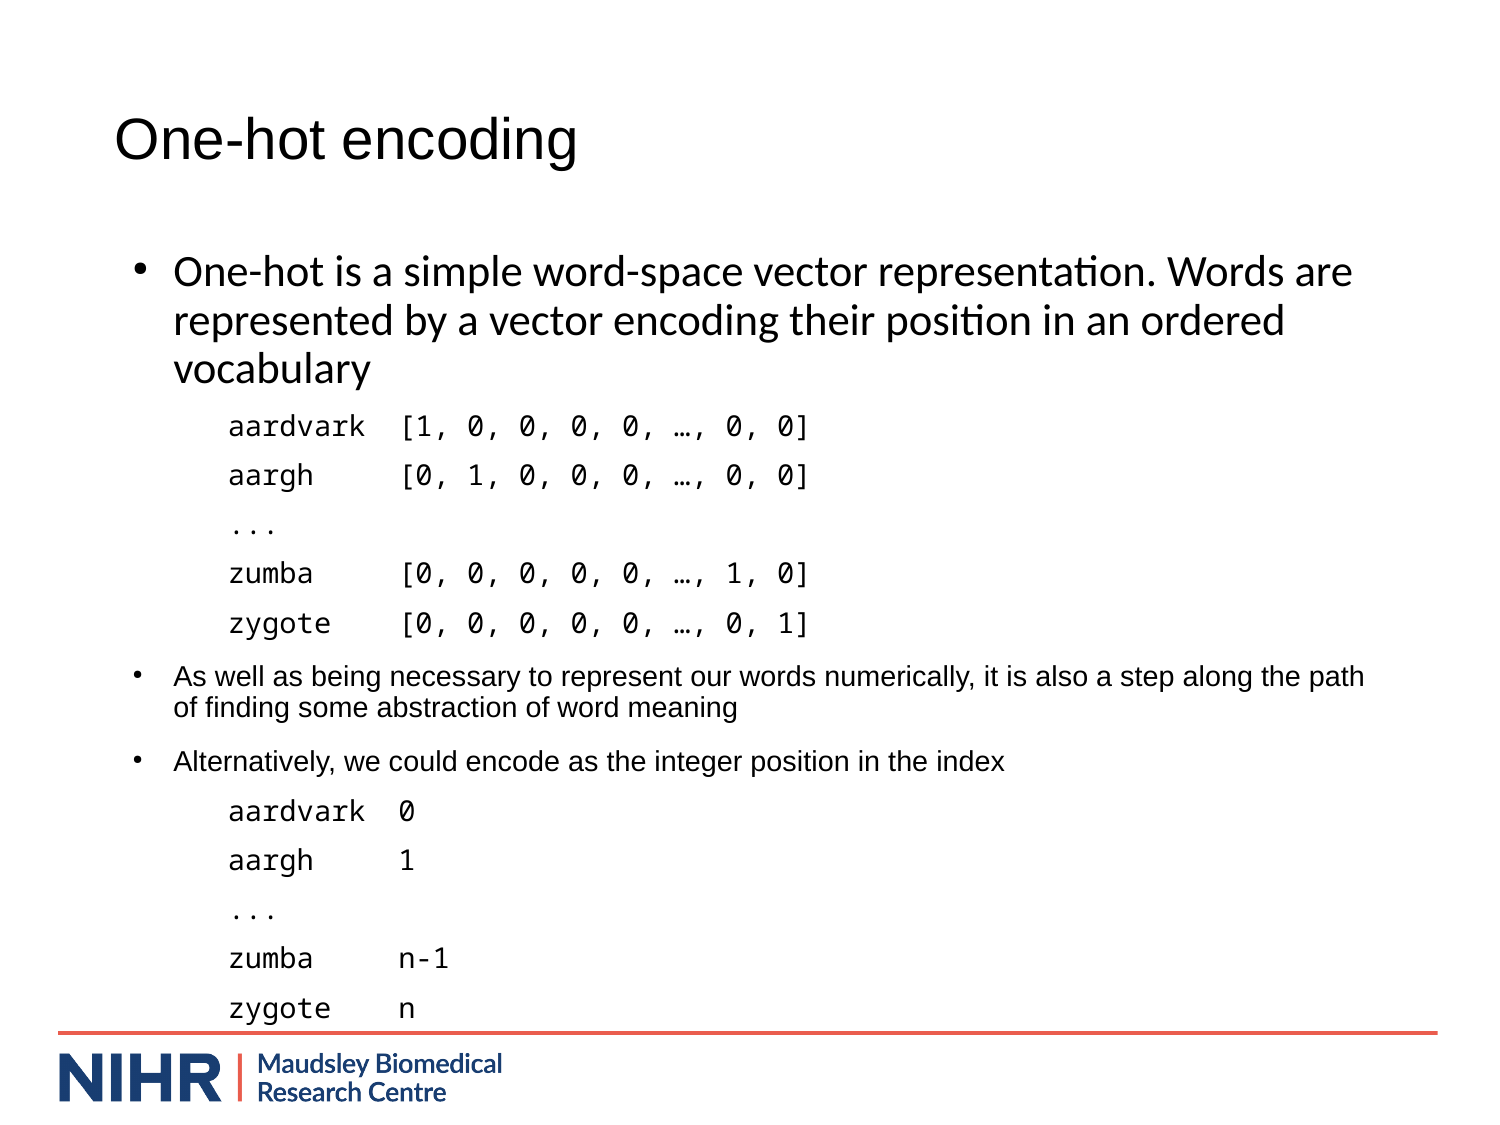

One-hot encoding
# One-hot is a simple word-space vector representation. Words are represented by a vector encoding their position in an ordered vocabulary
aardvark		[1, 0, 0, 0, 0, …, 0, 0]
aargh			[0, 1, 0, 0, 0, …, 0, 0]
...
zumba			[0, 0, 0, 0, 0, …, 1, 0]
zygote			[0, 0, 0, 0, 0, …, 0, 1]
As well as being necessary to represent our words numerically, it is also a step along the path of finding some abstraction of word meaning
Alternatively, we could encode as the integer position in the index
aardvark		0
aargh			1
...
zumba			n-1
zygote			n